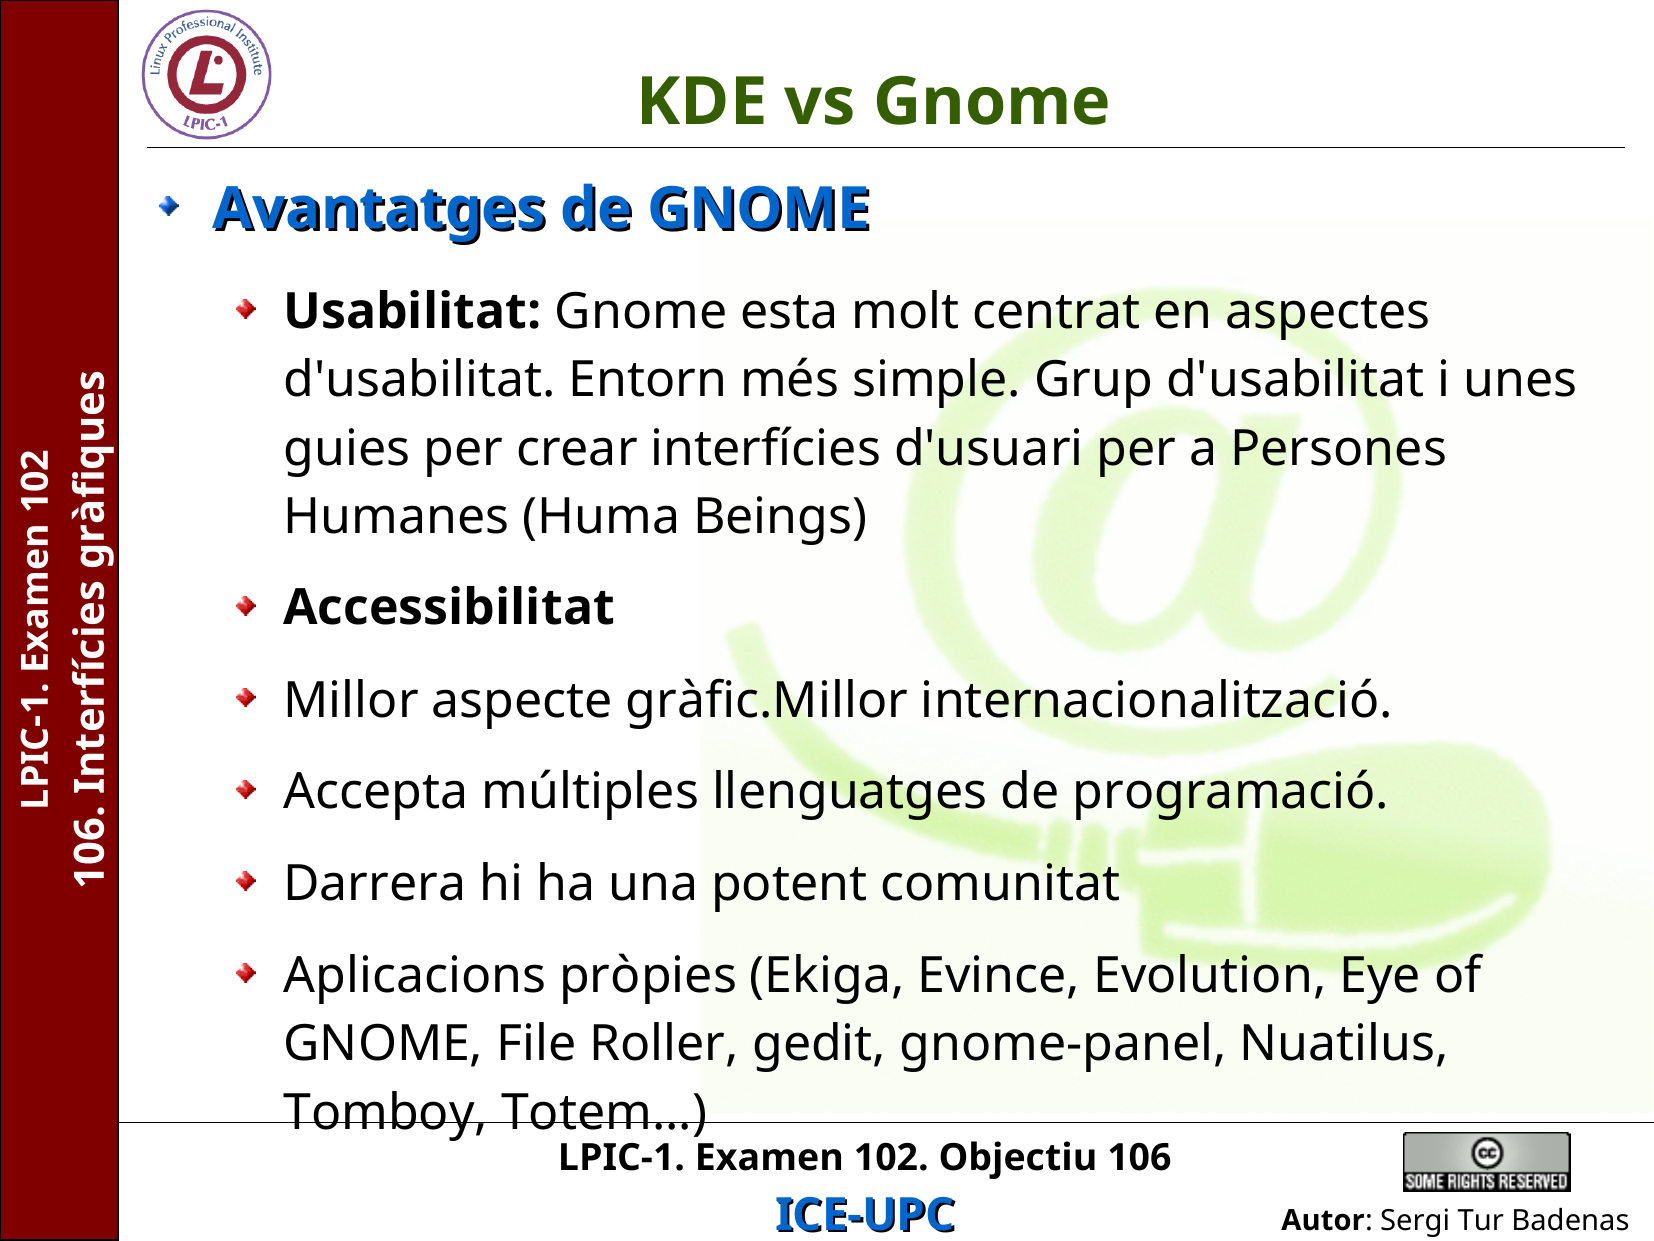

# KDE vs Gnome
Avantatges de GNOME
Usabilitat: Gnome esta molt centrat en aspectes d'usabilitat. Entorn més simple. Grup d'usabilitat i unes guies per crear interfícies d'usuari per a Persones Humanes (Huma Beings)
Accessibilitat
Millor aspecte gràfic.Millor internacionalització.
Accepta múltiples llenguatges de programació.
Darrera hi ha una potent comunitat
Aplicacions pròpies (Ekiga, Evince, Evolution, Eye of GNOME, File Roller, gedit, gnome-panel, Nuatilus, Tomboy, Totem...)